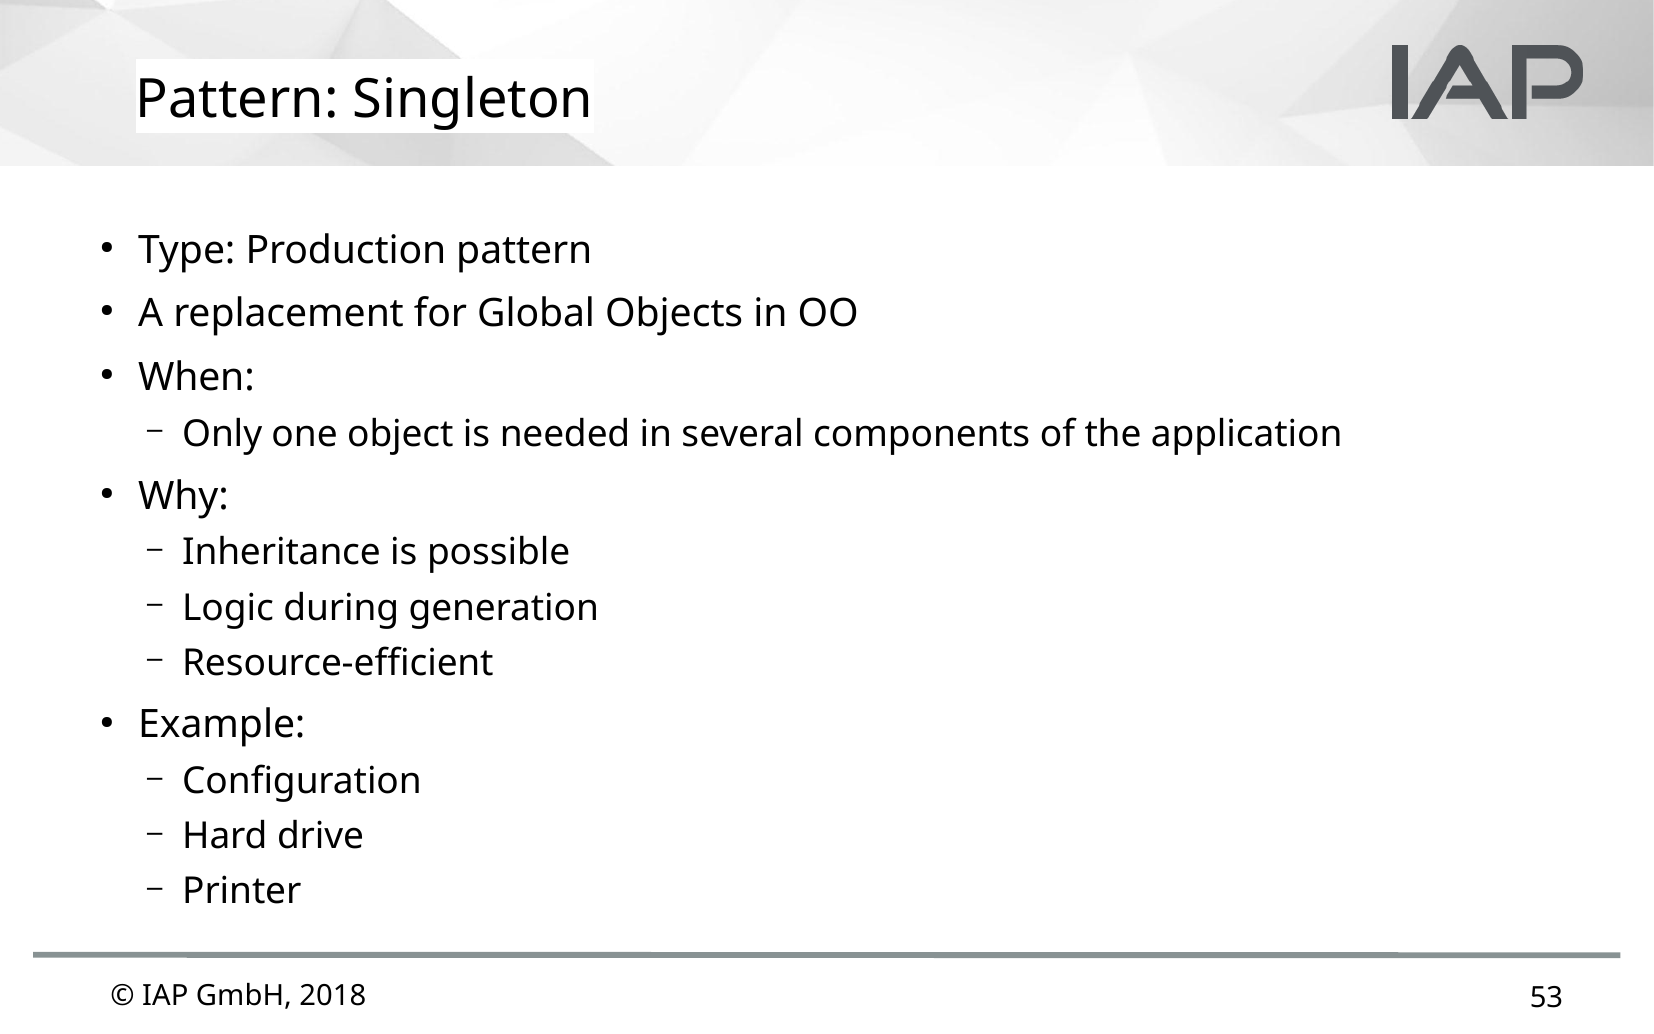

# Pattern: Singleton
Type: Production pattern
A replacement for Global Objects in OO
When:
Only one object is needed in several components of the application
Why:
Inheritance is possible
Logic during generation
Resource-efficient
Example:
Configuration
Hard drive
Printer
© IAP GmbH, 2018
53